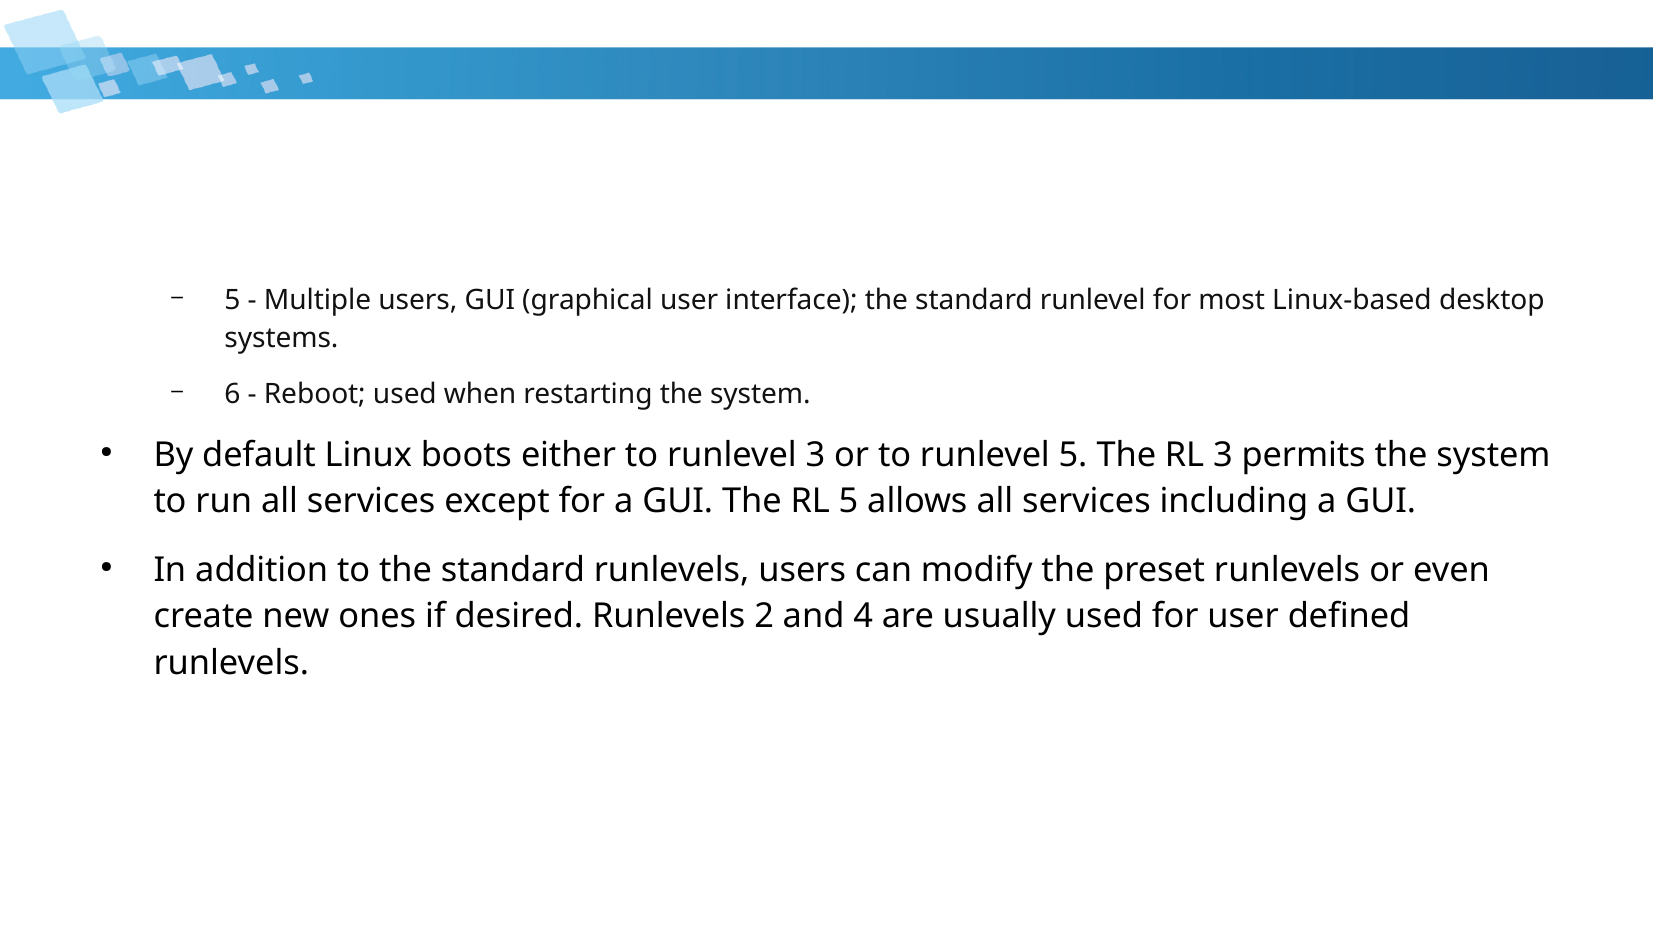

#
5 - Multiple users, GUI (graphical user interface); the standard runlevel for most Linux-based desktop systems.
6 - Reboot; used when restarting the system.
By default Linux boots either to runlevel 3 or to runlevel 5. The RL 3 permits the system to run all services except for a GUI. The RL 5 allows all services including a GUI.
In addition to the standard runlevels, users can modify the preset runlevels or even create new ones if desired. Runlevels 2 and 4 are usually used for user defined runlevels.